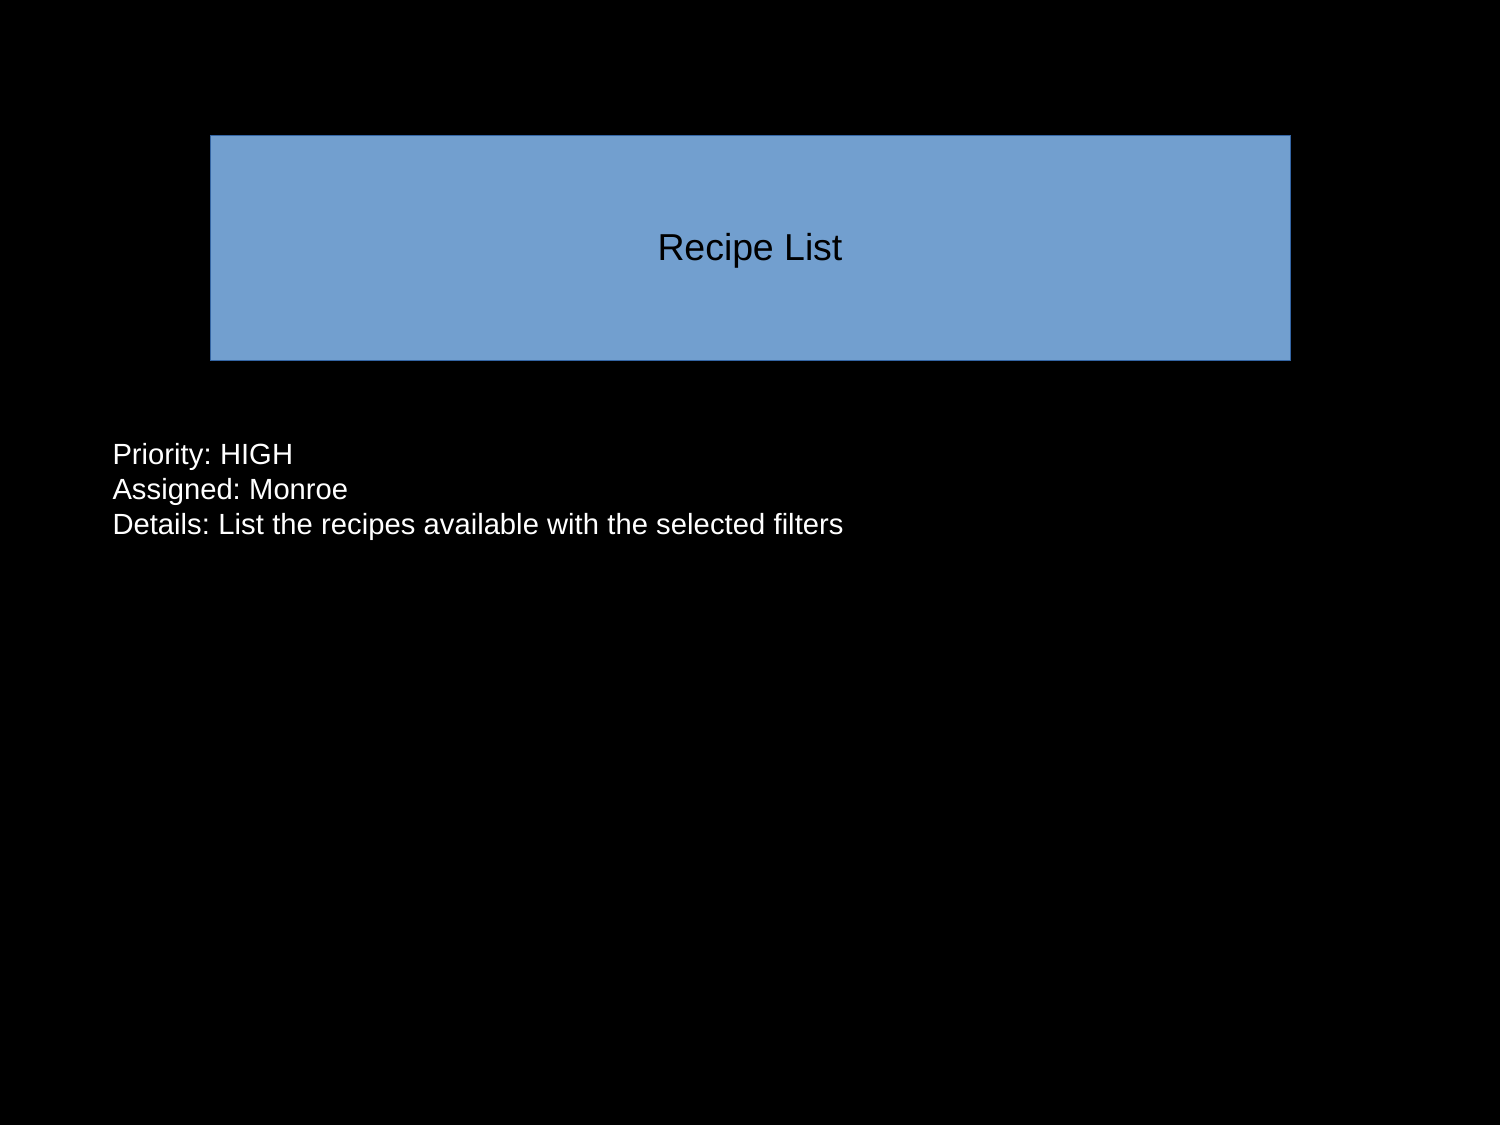

Recipe List
# Priority: HIGH Assigned: Monroe Details: List the recipes available with the selected filters